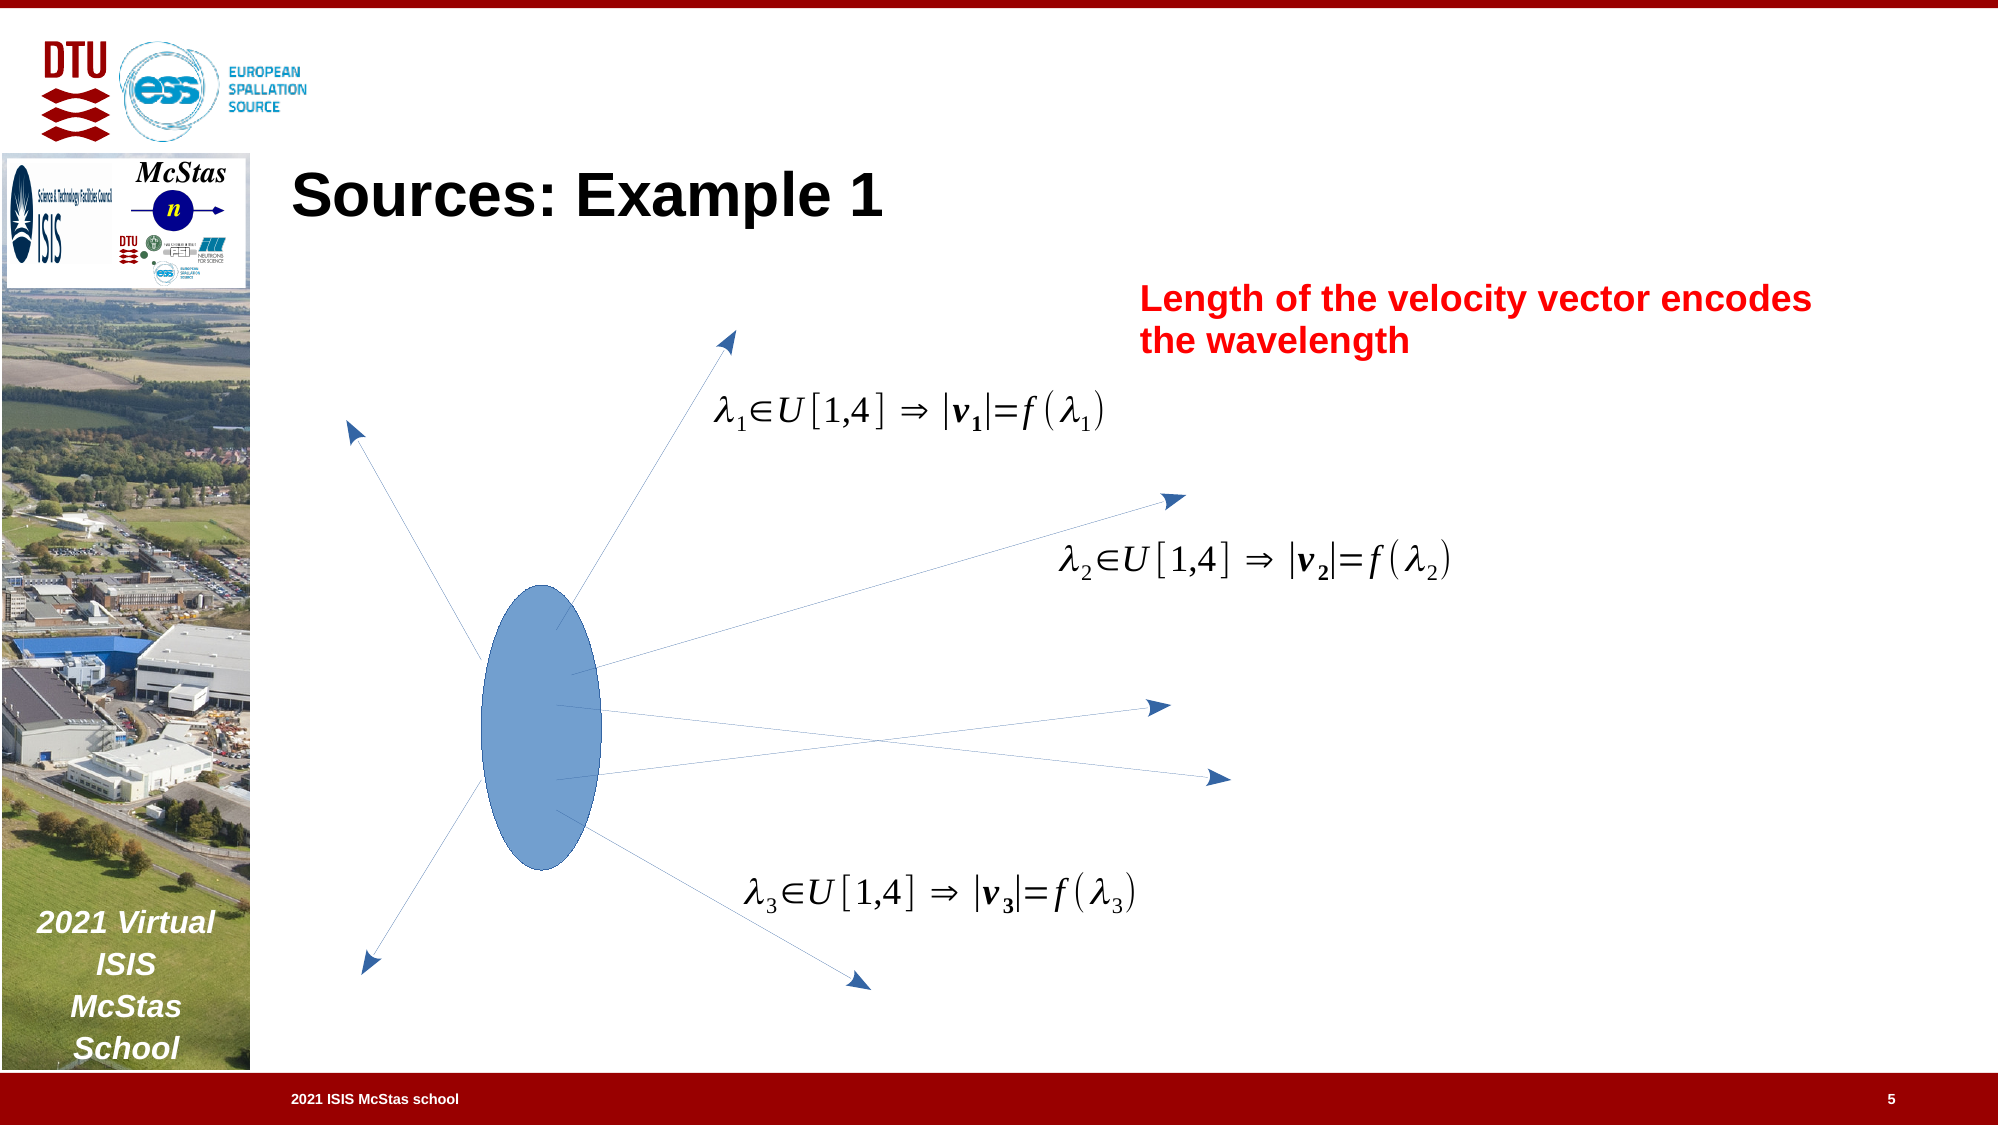

# Sources: Example 1
Length of the velocity vector encodes the wavelength